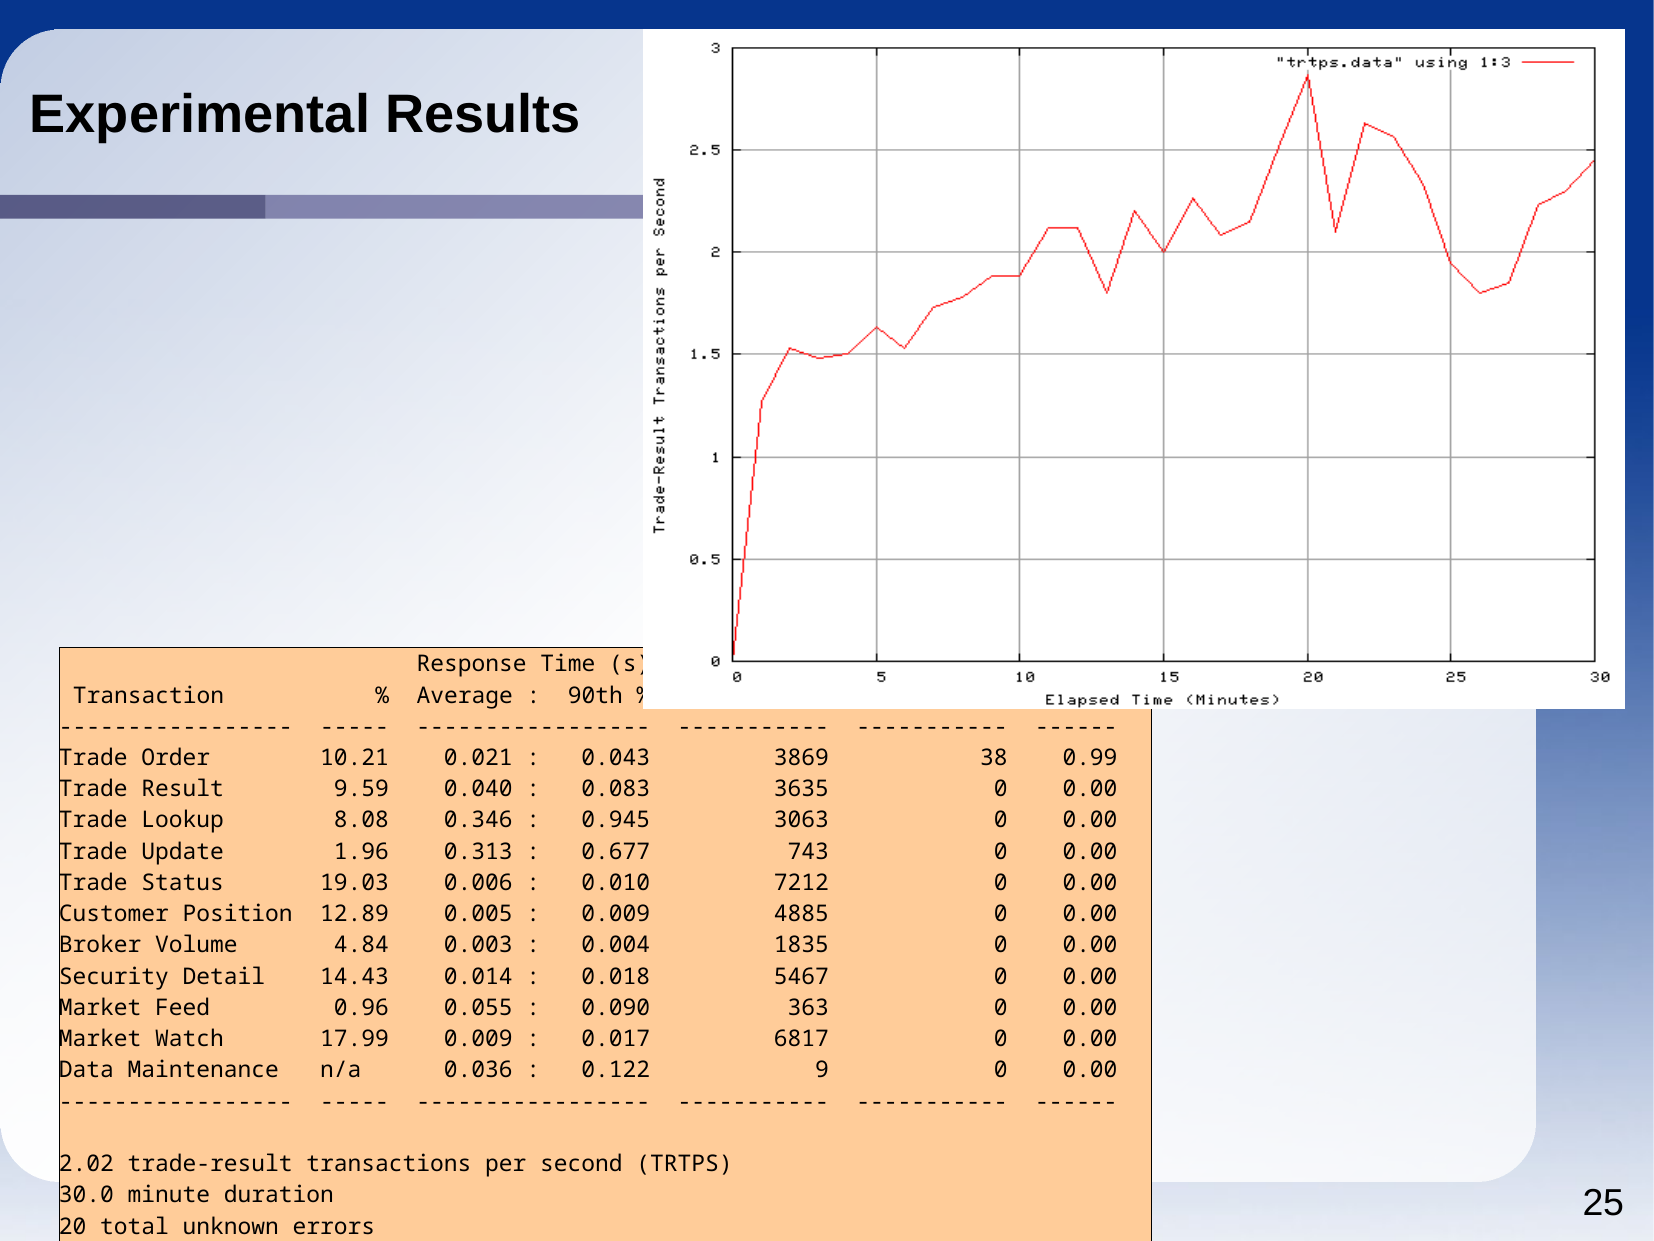

# Experimental Results
 Response Time (s)
 Transaction % Average : 90th % Total Rollbacks %
----------------- ----- ----------------- ----------- ----------- ------
Trade Order 10.21 0.021 : 0.043 3869 38 0.99
Trade Result 9.59 0.040 : 0.083 3635 0 0.00
Trade Lookup 8.08 0.346 : 0.945 3063 0 0.00
Trade Update 1.96 0.313 : 0.677 743 0 0.00
Trade Status 19.03 0.006 : 0.010 7212 0 0.00
Customer Position 12.89 0.005 : 0.009 4885 0 0.00
Broker Volume 4.84 0.003 : 0.004 1835 0 0.00
Security Detail 14.43 0.014 : 0.018 5467 0 0.00
Market Feed 0.96 0.055 : 0.090 363 0 0.00
Market Watch 17.99 0.009 : 0.017 6817 0 0.00
Data Maintenance n/a 0.036 : 0.122 9 0 0.00
----------------- ----- ----------------- ----------- ----------- ------
2.02 trade-result transactions per second (TRTPS)
30.0 minute duration
20 total unknown errors
1 second(s) ramping up
25